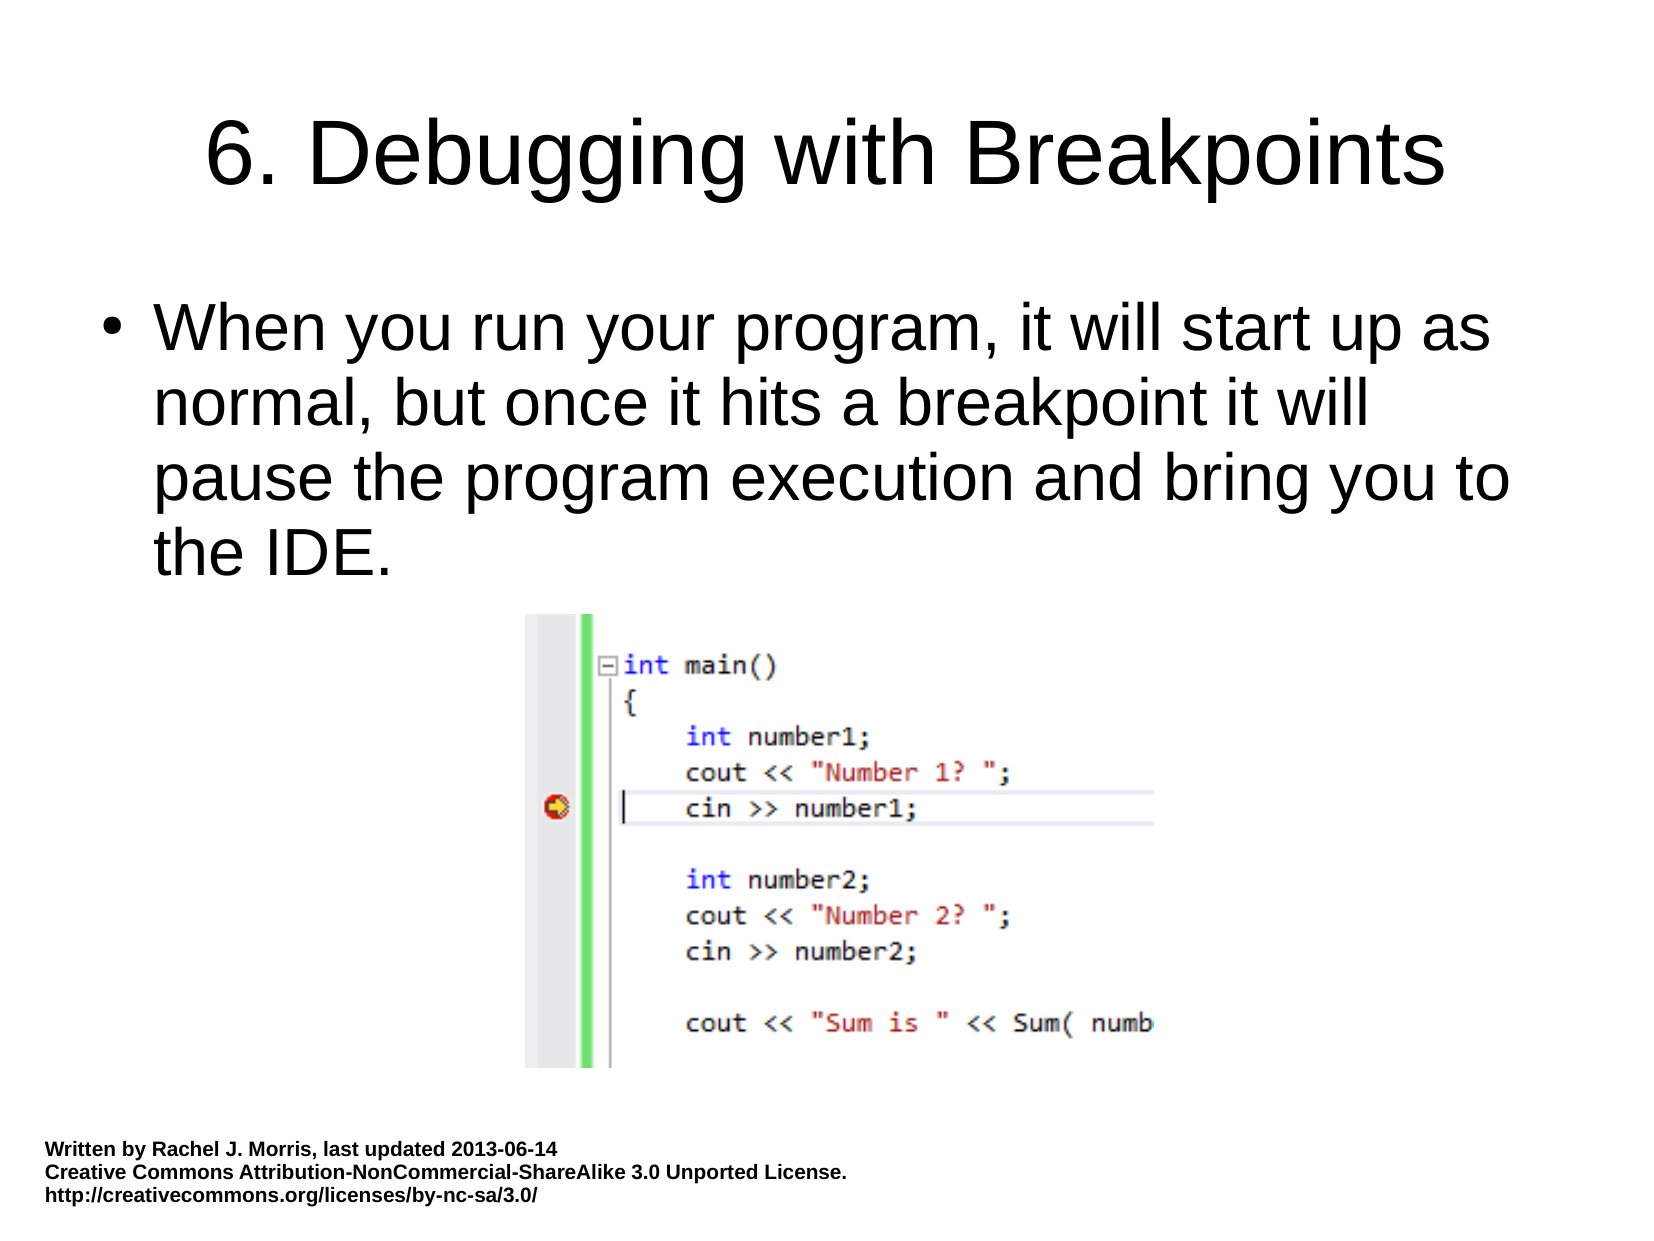

# 6. Debugging with Breakpoints
When you run your program, it will start up as normal, but once it hits a breakpoint it will pause the program execution and bring you to the IDE.